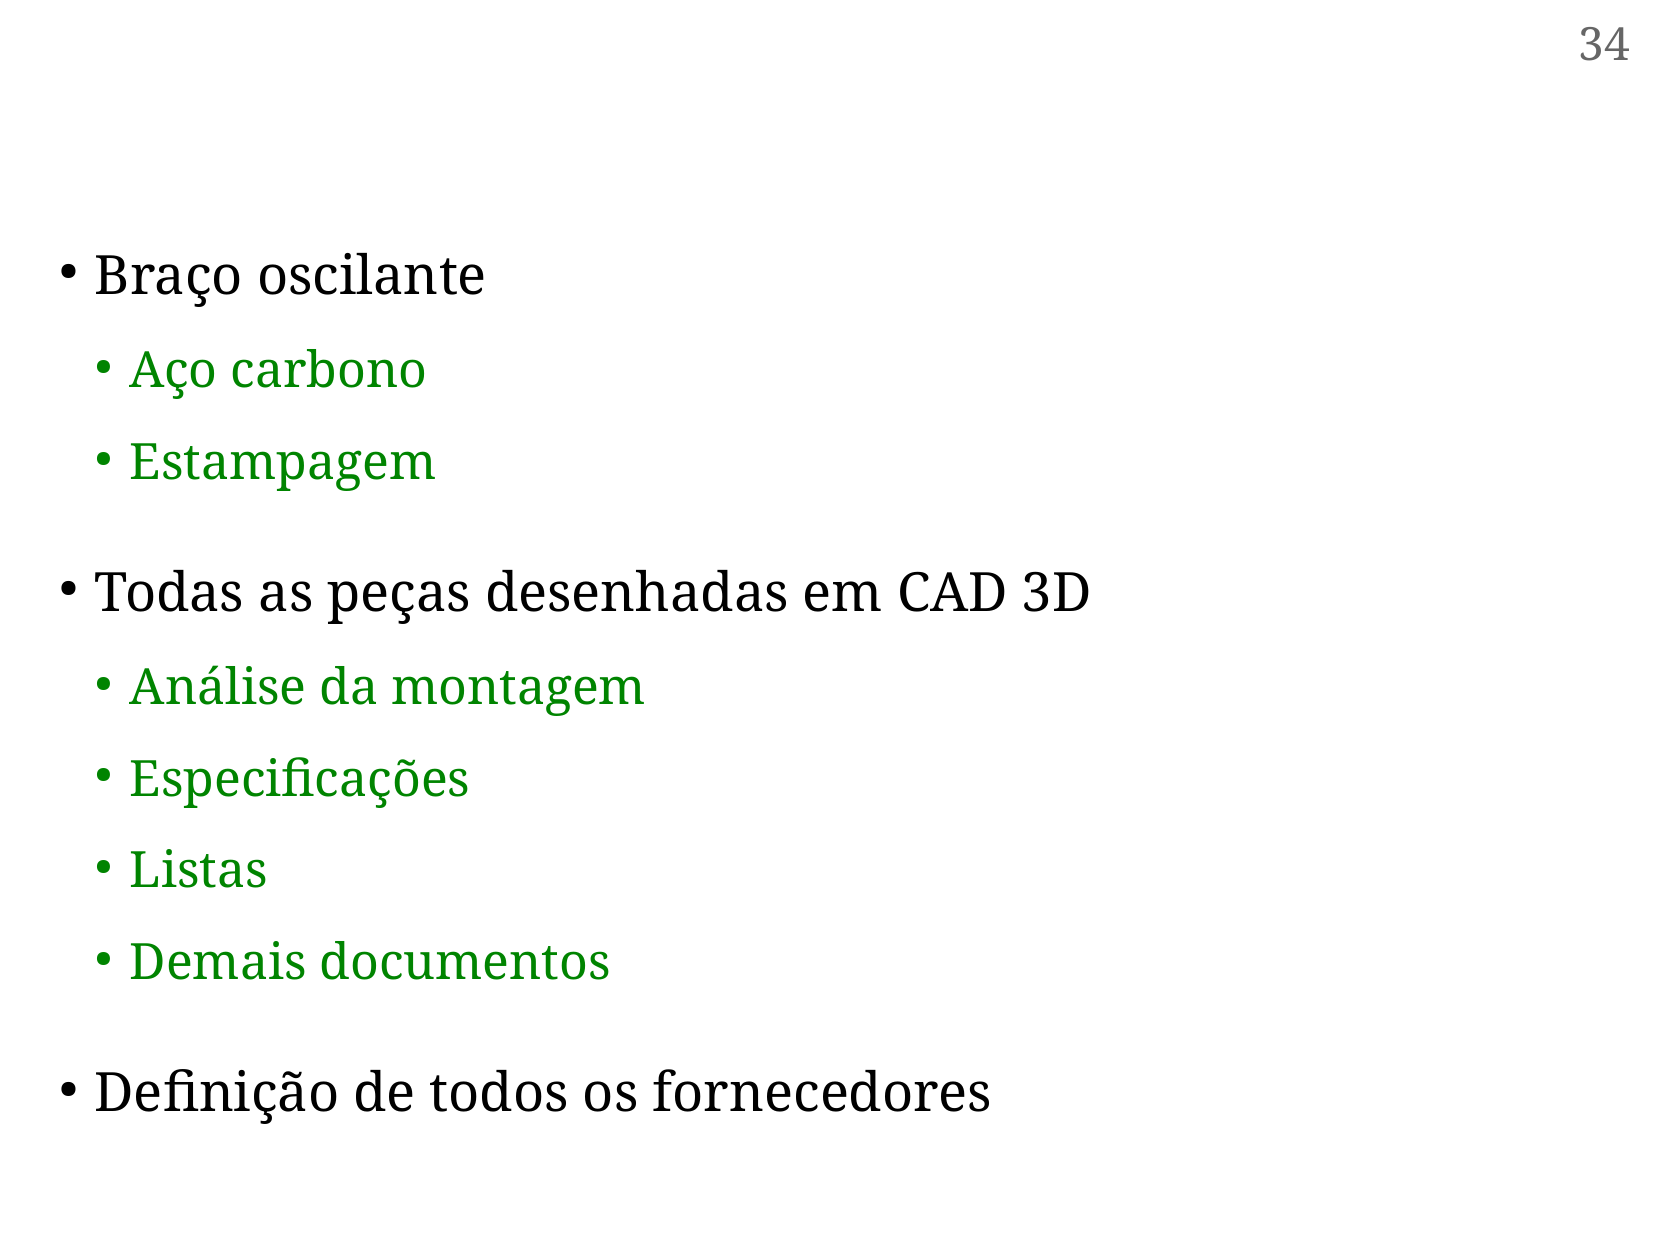

34
#
Braço oscilante
Aço carbono
Estampagem
Todas as peças desenhadas em CAD 3D
Análise da montagem
Especificações
Listas
Demais documentos
Definição de todos os fornecedores